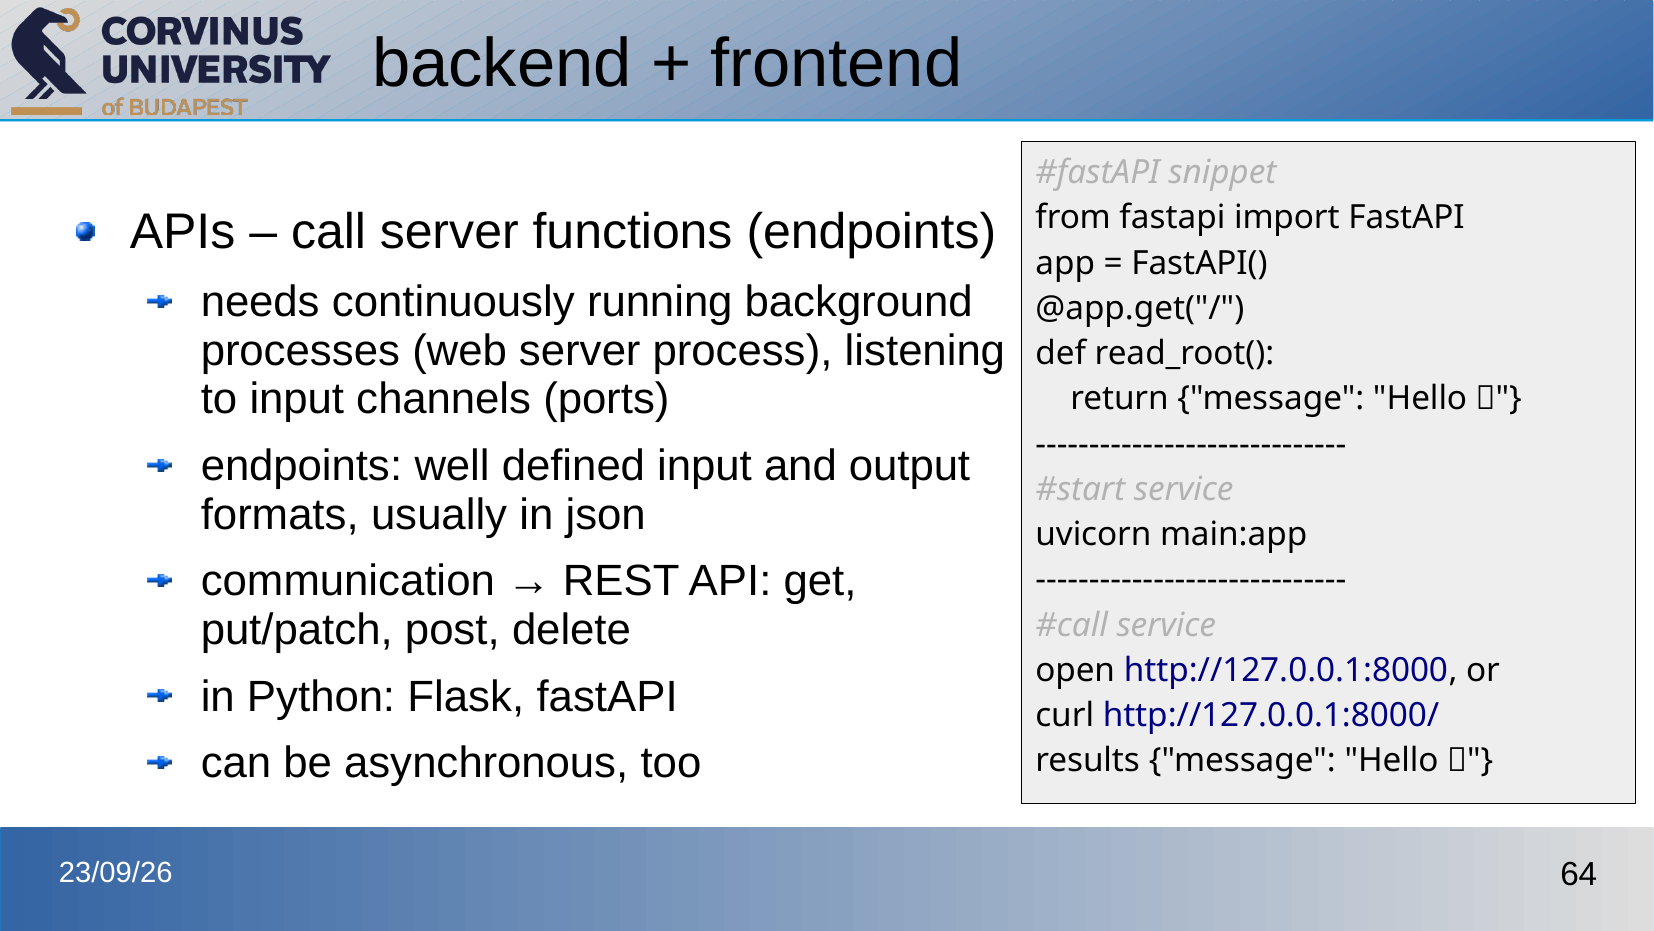

# backend + frontend
APIs – call server functions (endpoints)
needs continuously running background processes (web server process), listening to input channels (ports)
endpoints: well defined input and output formats, usually in json
communication → REST API: get, put/patch, post, delete
in Python: Flask, fastAPI
can be asynchronous, too
#fastAPI snippet
from fastapi import FastAPI
app = FastAPI()
@app.get("/")
def read_root():
 return {"message": "Hello ✨"}
-----------------------------
#start service
uvicorn main:app
-----------------------------
#call service
open http://127.0.0.1:8000, or
curl http://127.0.0.1:8000/
results {"message": "Hello ✨"}